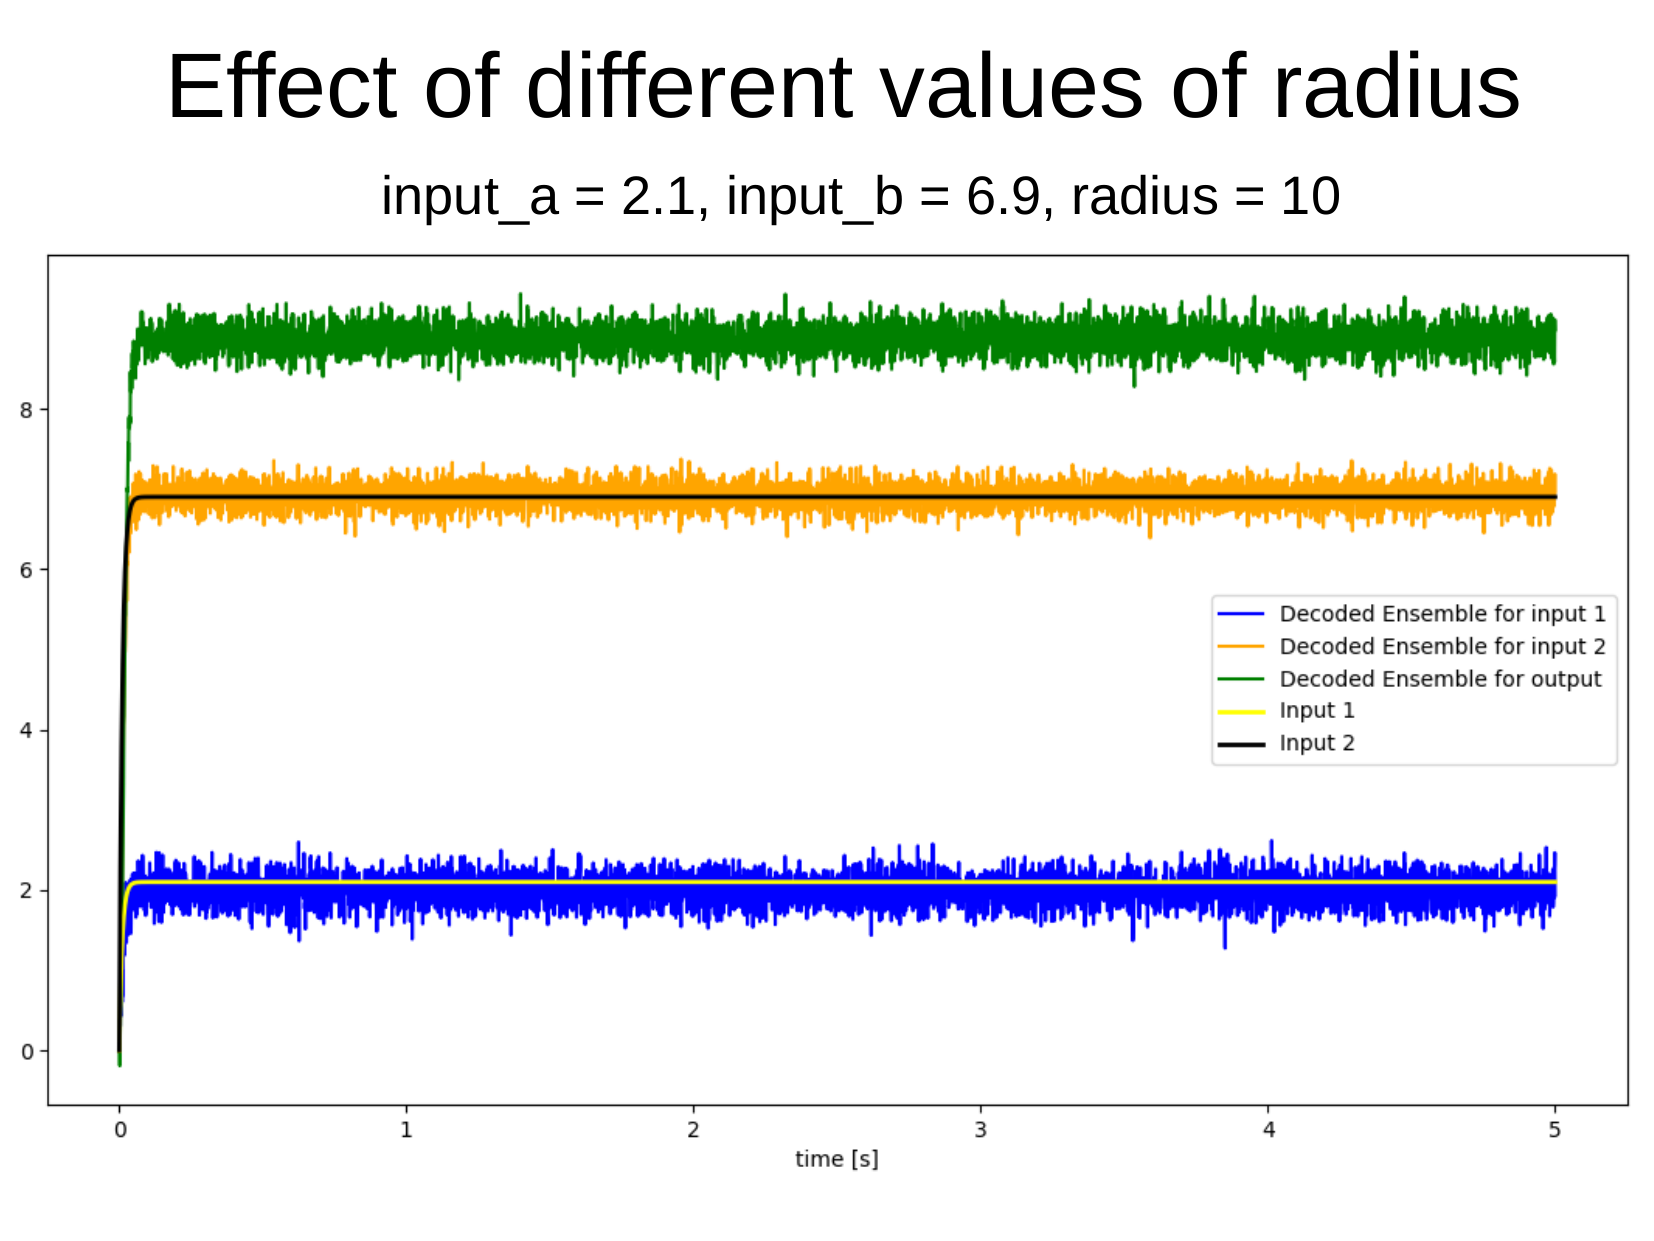

# Effect of different values of radius
input_a = 2.1, input_b = 6.9, radius = 10